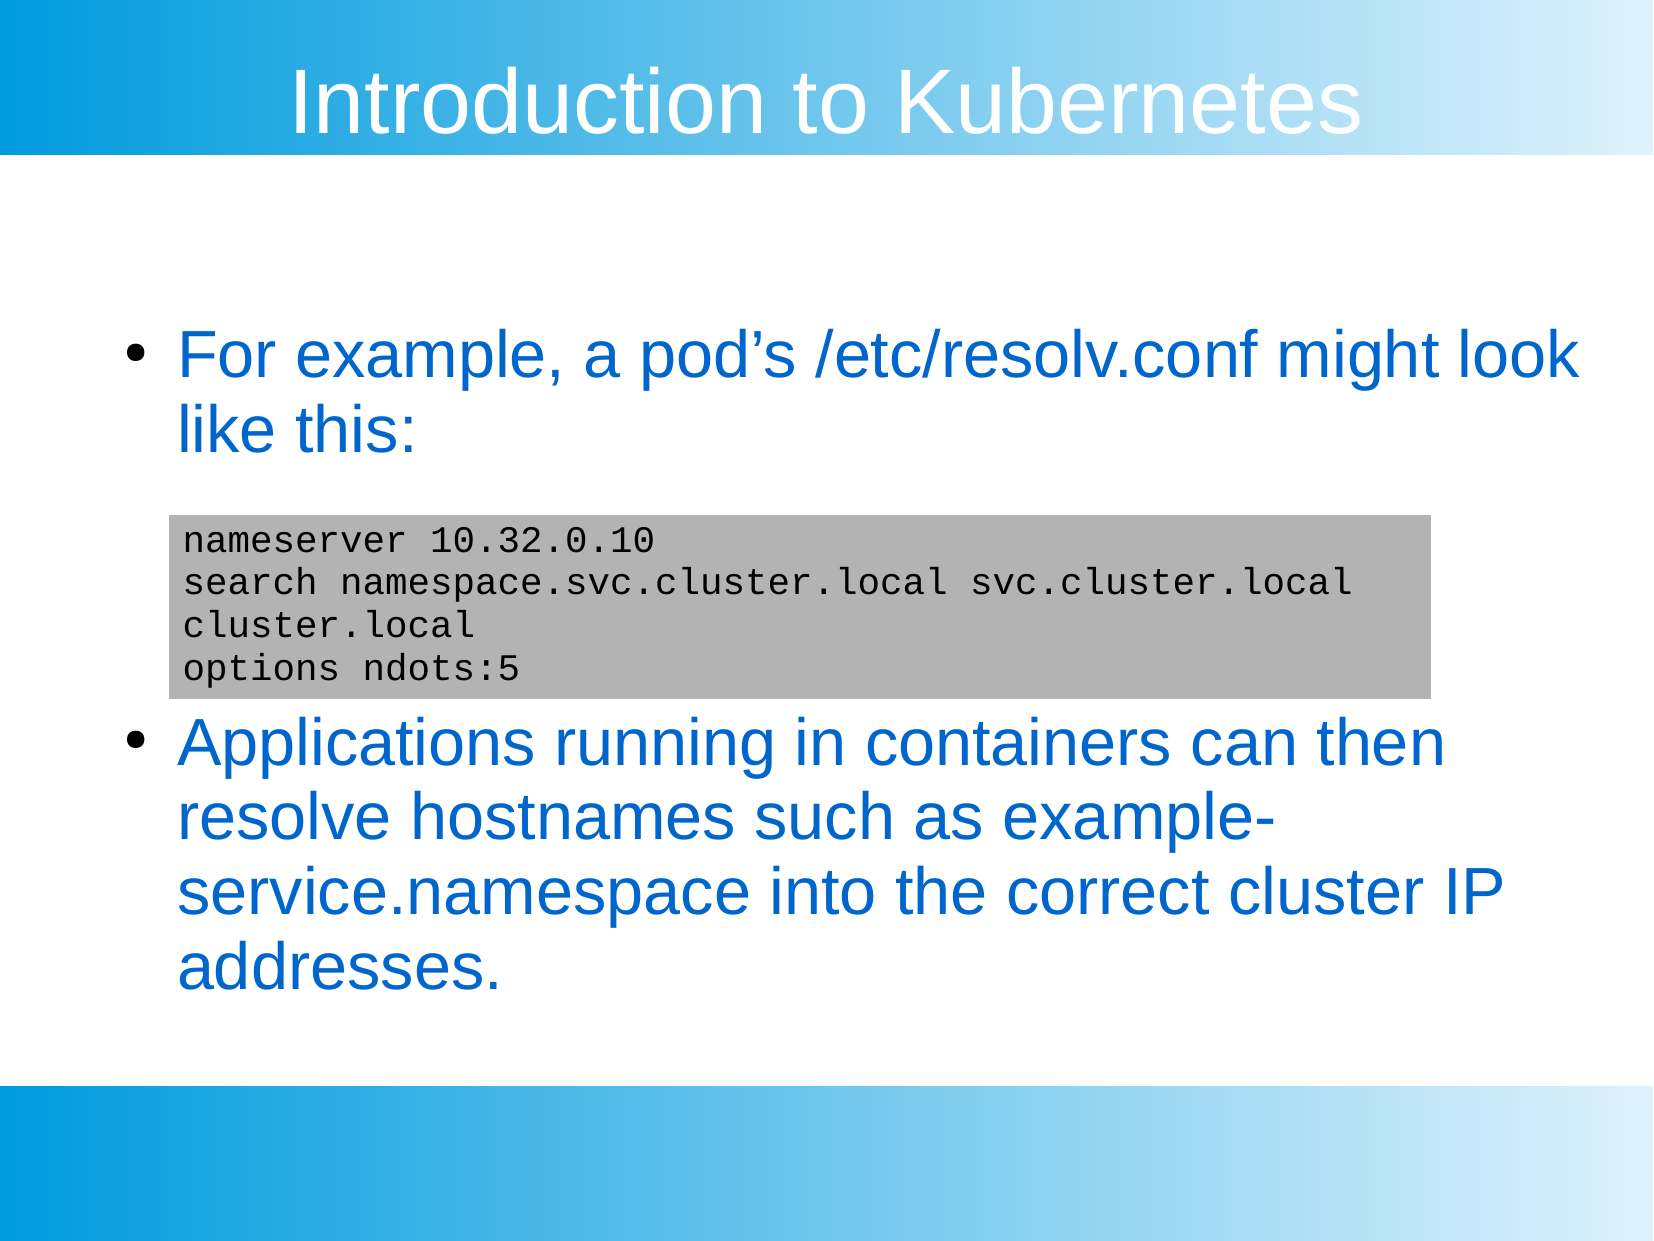

# Introduction to Kubernetes
For example, a pod’s /etc/resolv.conf might look like this:
Applications running in containers can then resolve hostnames such as example-service.namespace into the correct cluster IP addresses.
| nameserver 10.32.0.10 search namespace.svc.cluster.local svc.cluster.local cluster.local options ndots:5 |
| --- |